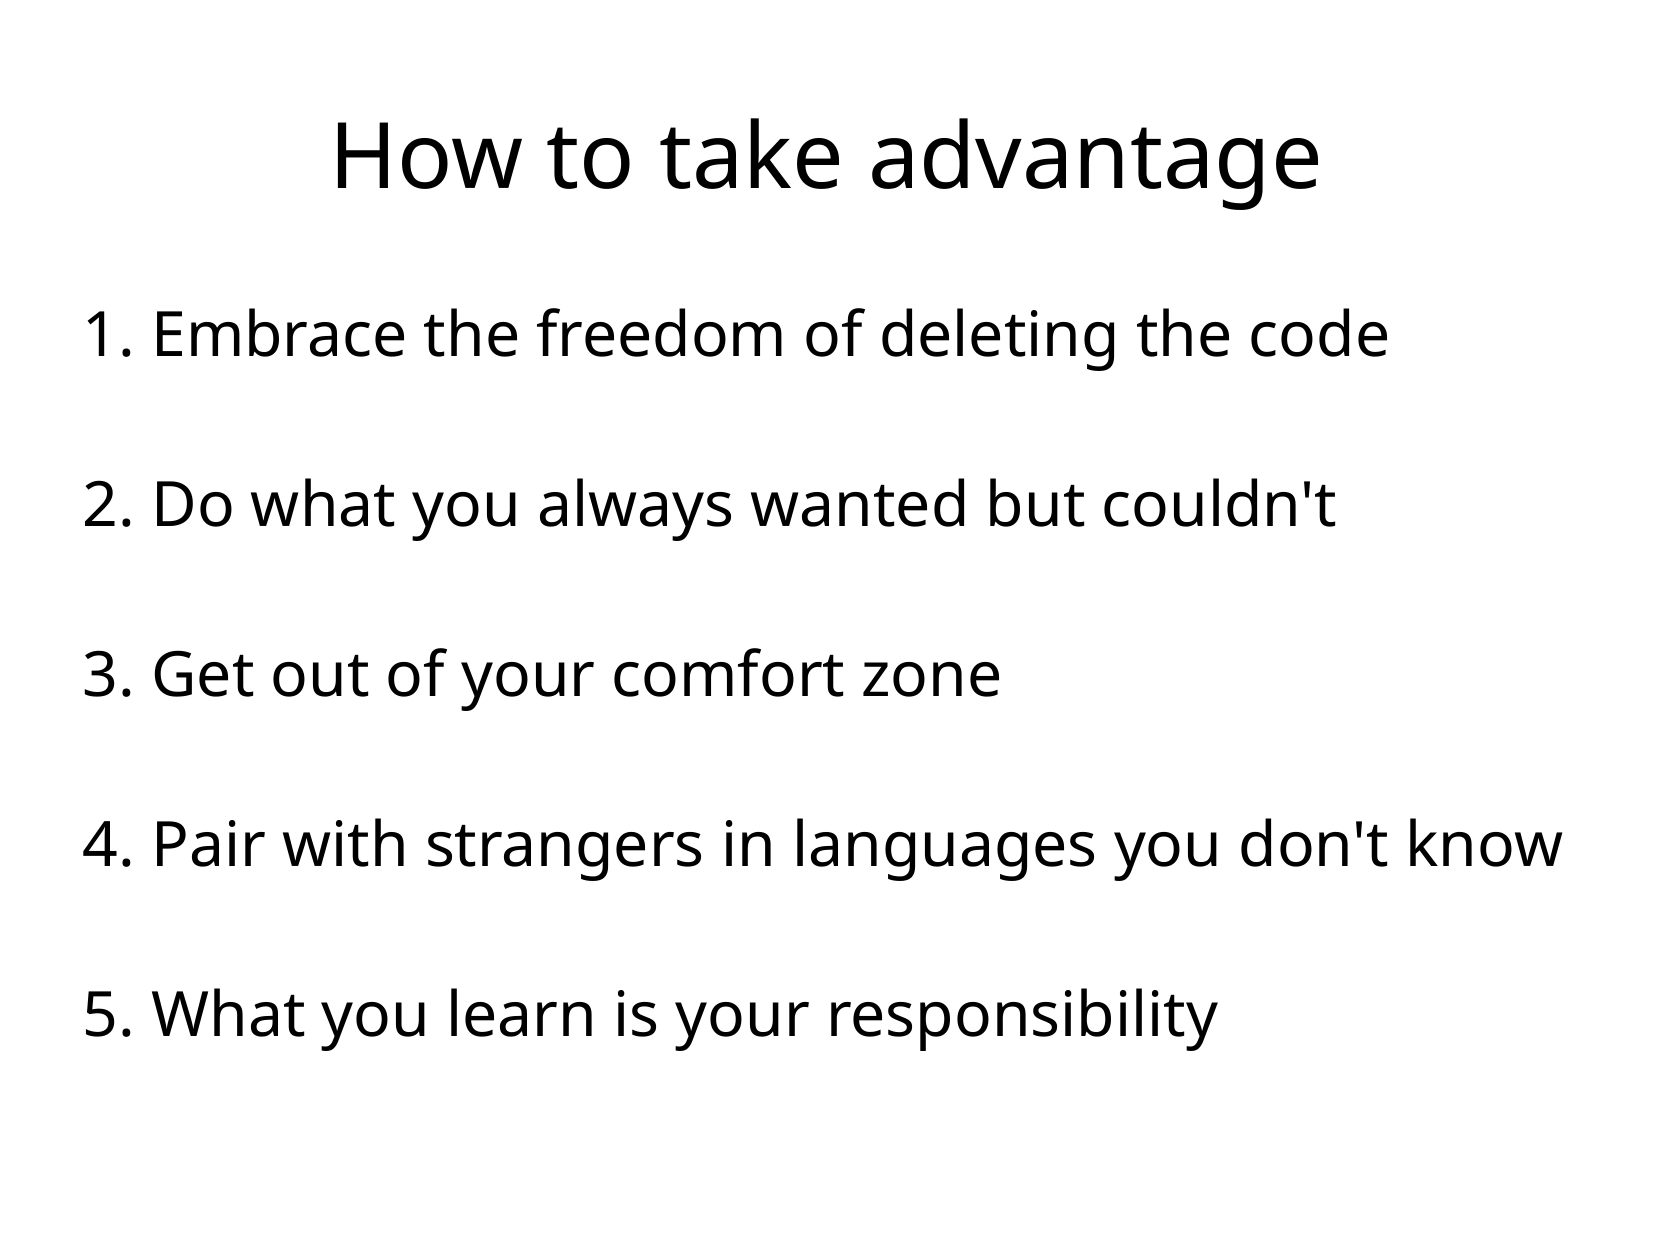

# How to take advantage
1. Embrace the freedom of deleting the code
2. Do what you always wanted but couldn't
3. Get out of your comfort zone
4. Pair with strangers in languages you don't know
5. What you learn is your responsibility